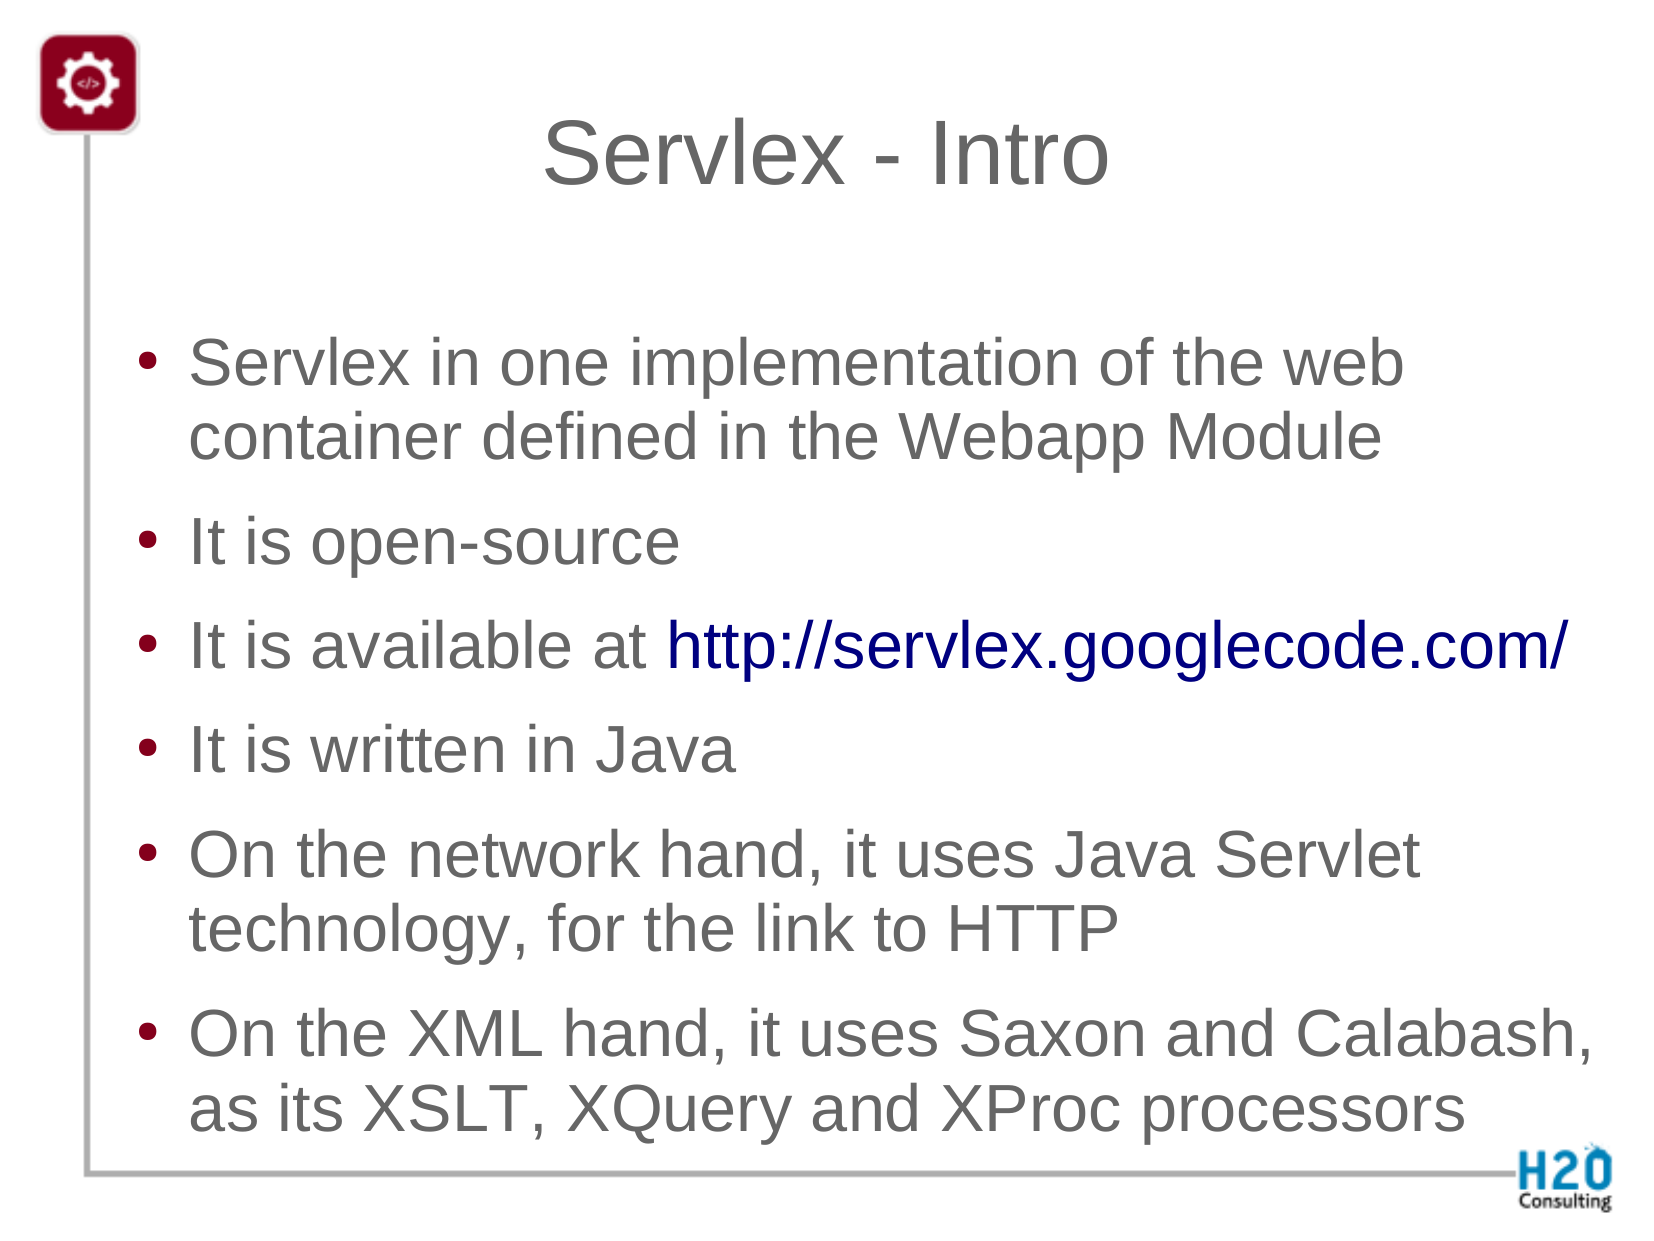

# Servlex - Intro
Servlex in one implementation of the web container defined in the Webapp Module
It is open-source
It is available at http://servlex.googlecode.com/
It is written in Java
On the network hand, it uses Java Servlet technology, for the link to HTTP
On the XML hand, it uses Saxon and Calabash, as its XSLT, XQuery and XProc processors